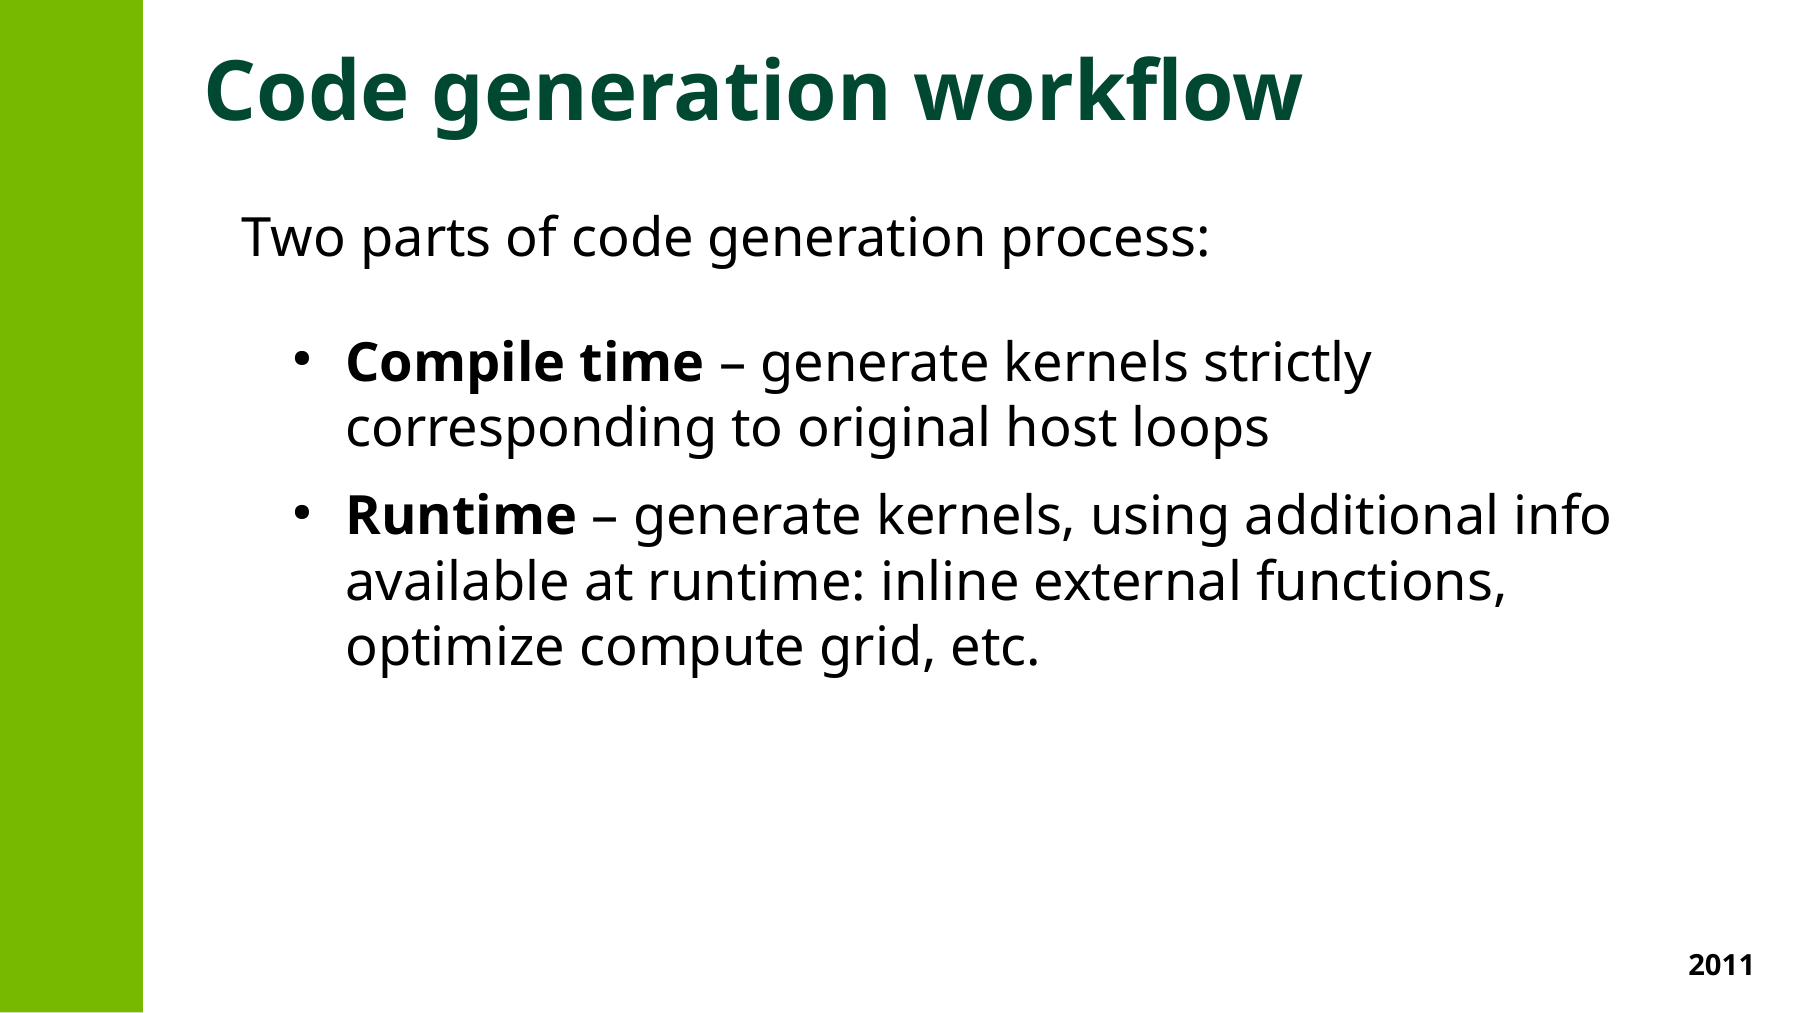

# Code generation workflow
Two parts of code generation process:
Compile time – generate kernels strictly corresponding to original host loops
Runtime – generate kernels, using additional info available at runtime: inline external functions, optimize compute grid, etc.